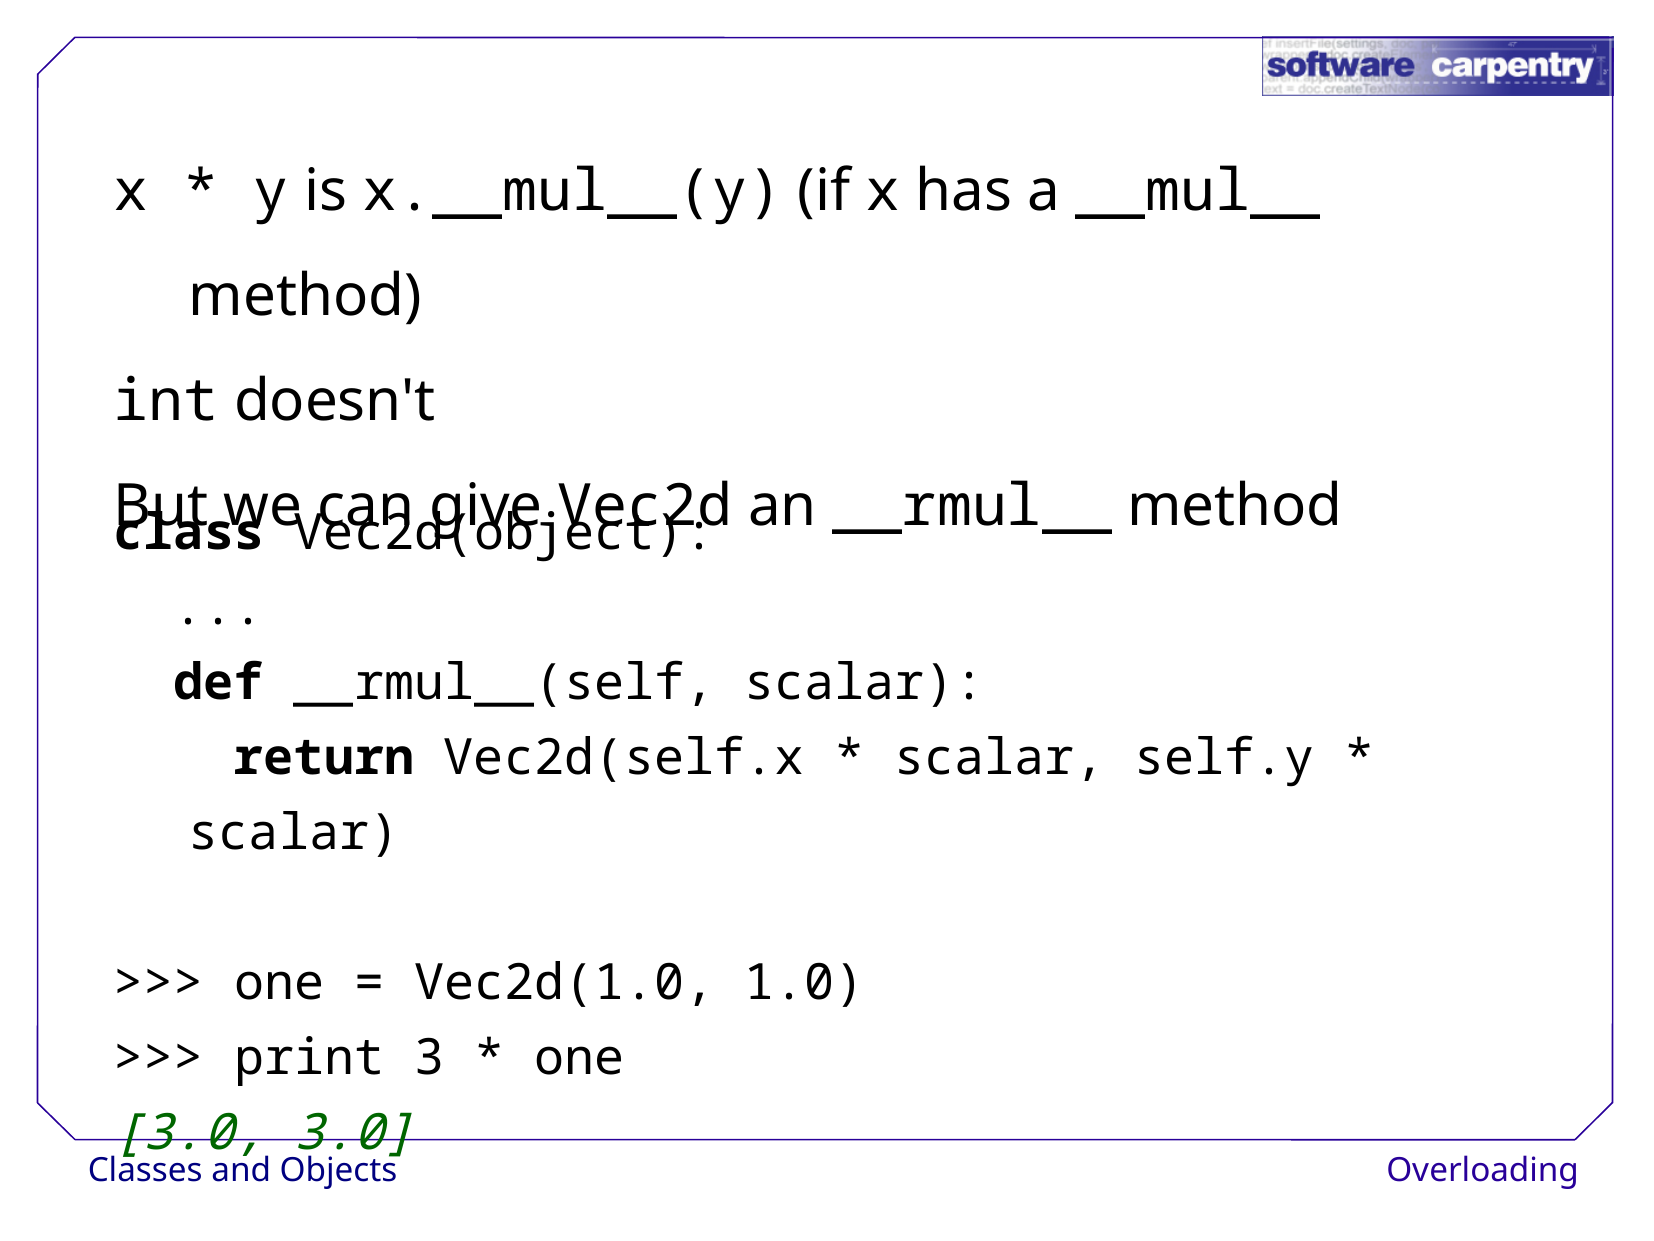

x * y is x.__mul__(y) (if x has a __mul__ method)
int doesn't
But we can give Vec2d an __rmul__ method
class Vec2d(object):
 ...
 def __rmul__(self, scalar):
 return Vec2d(self.x * scalar, self.y * scalar)
>>> one = Vec2d(1.0, 1.0)
>>> print 3 * one
[3.0, 3.0]